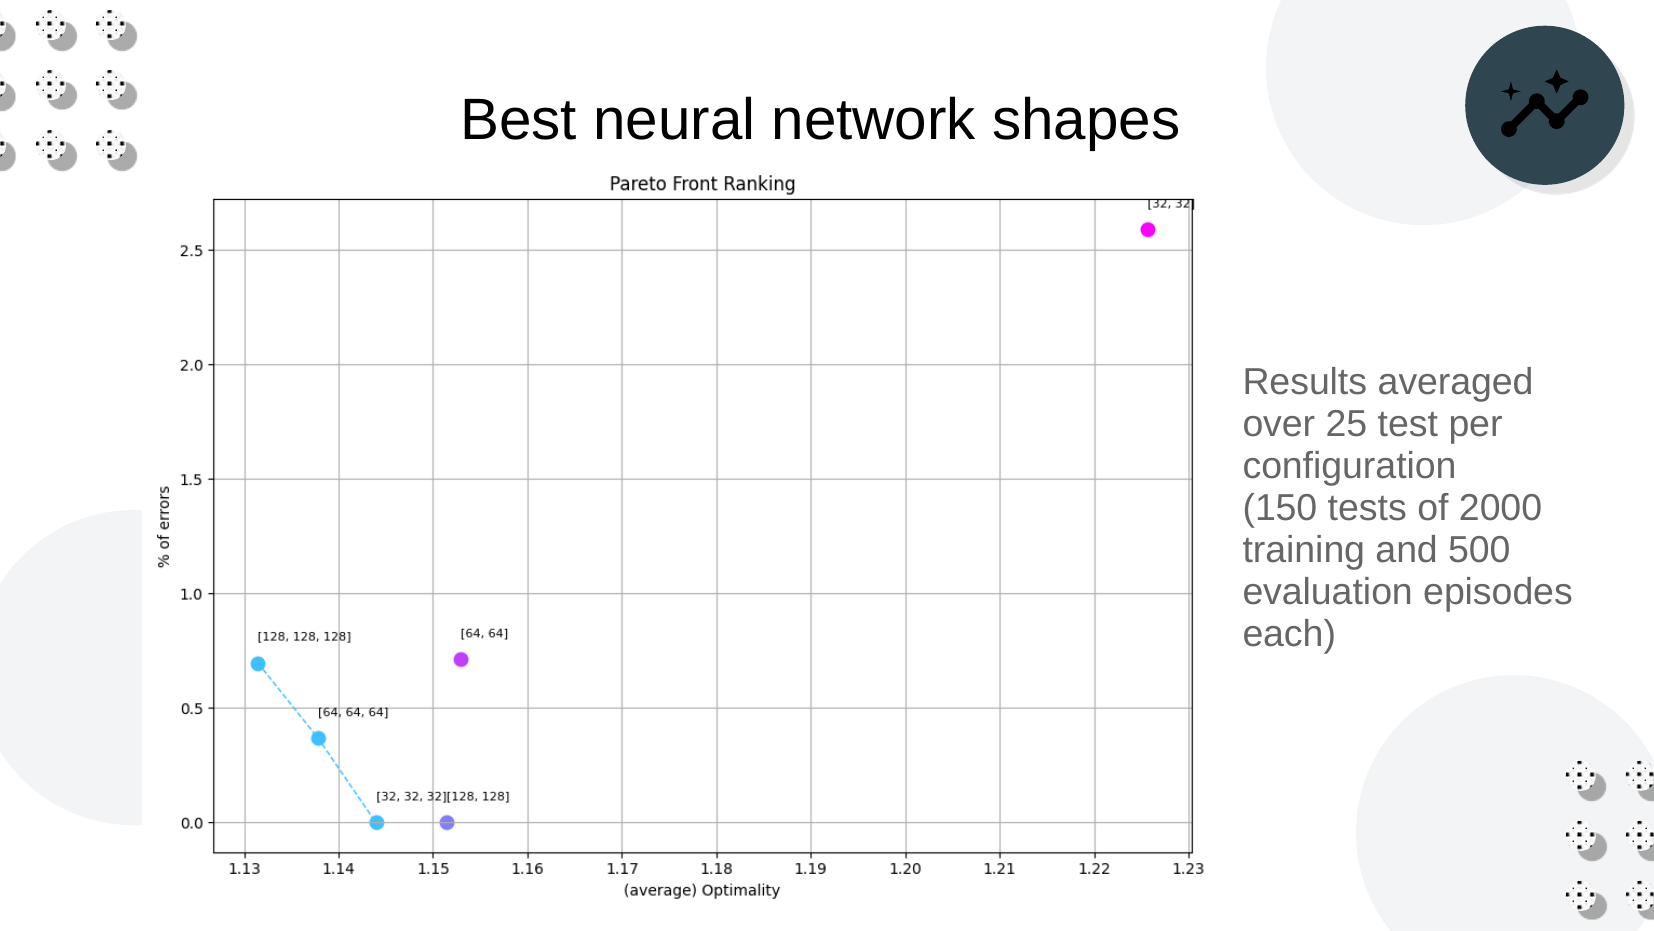

# Best neural network shapes
Results averaged over 25 test per configuration
(150 tests of 2000 training and 500 evaluation episodes each)